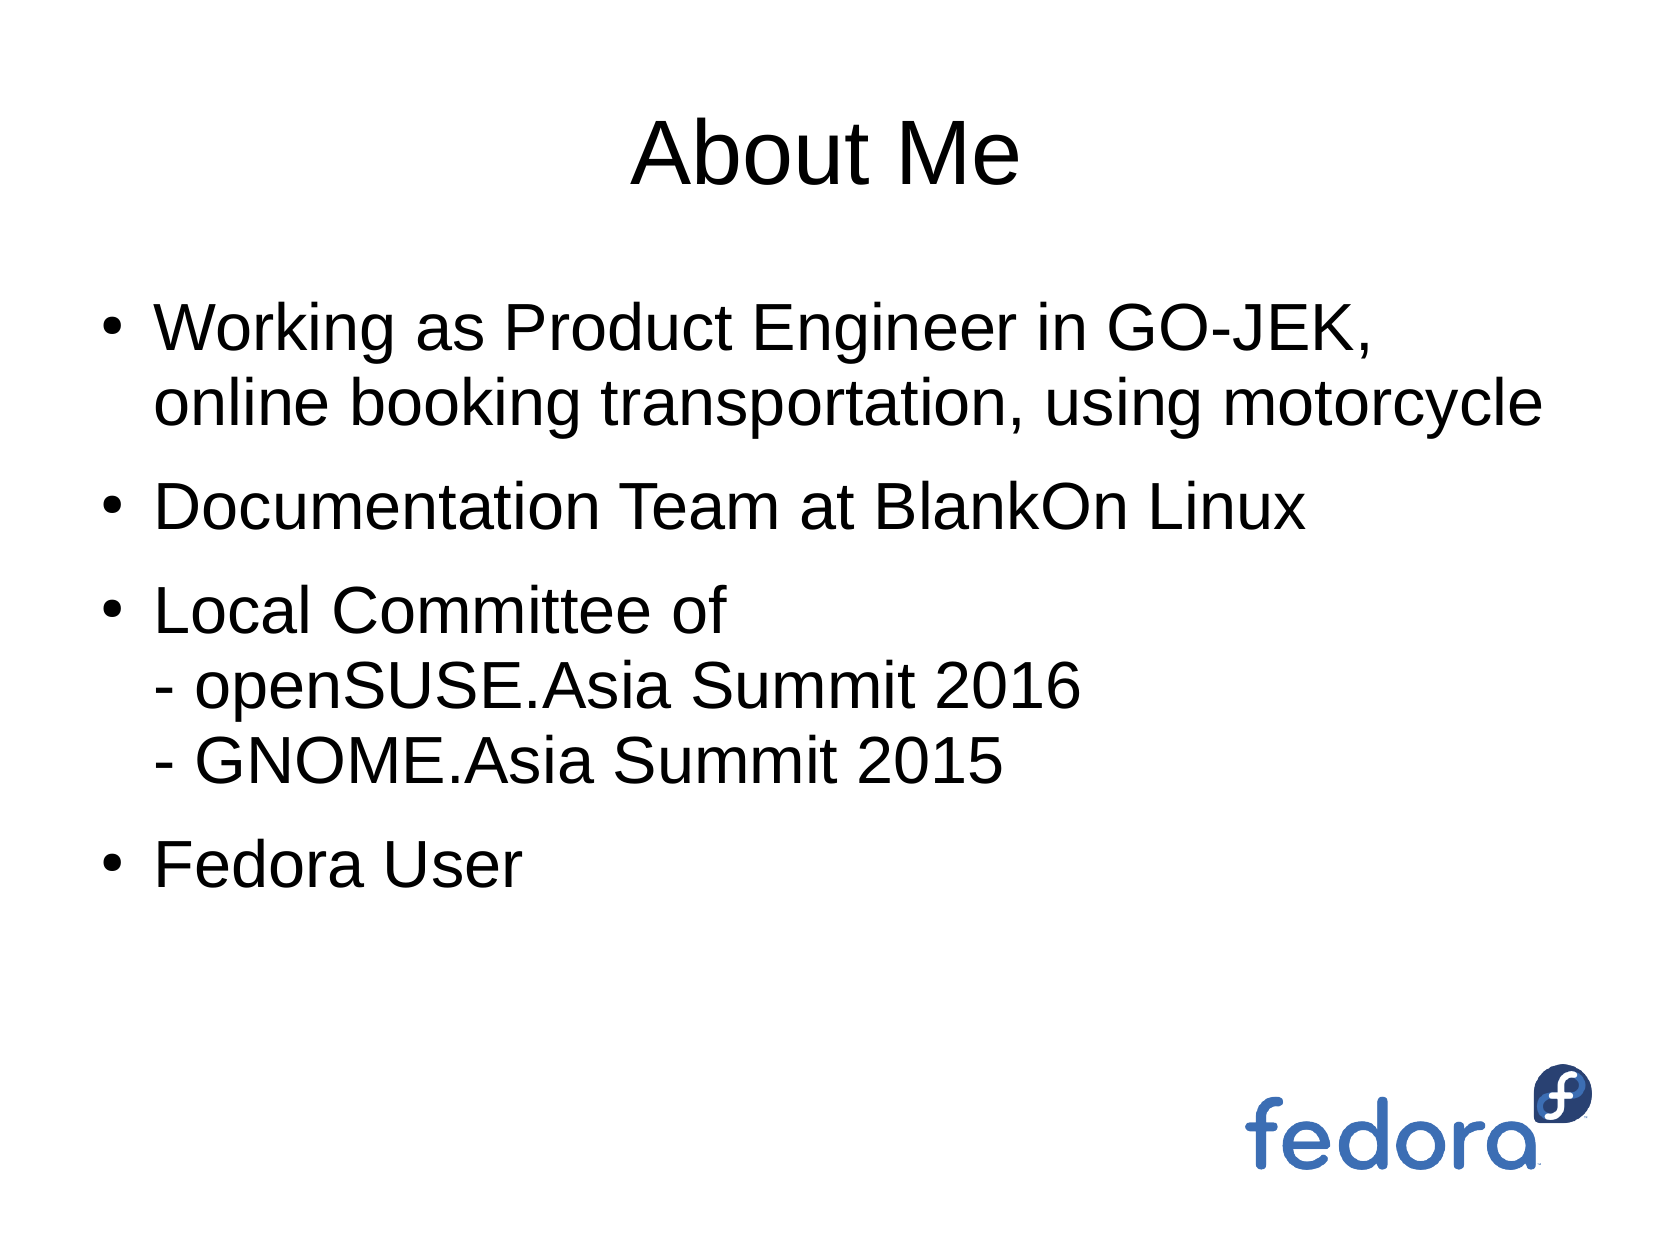

# About Me
Working as Product Engineer in GO-JEK, online booking transportation, using motorcycle
Documentation Team at BlankOn Linux
Local Committee of
- openSUSE.Asia Summit 2016
- GNOME.Asia Summit 2015
Fedora User